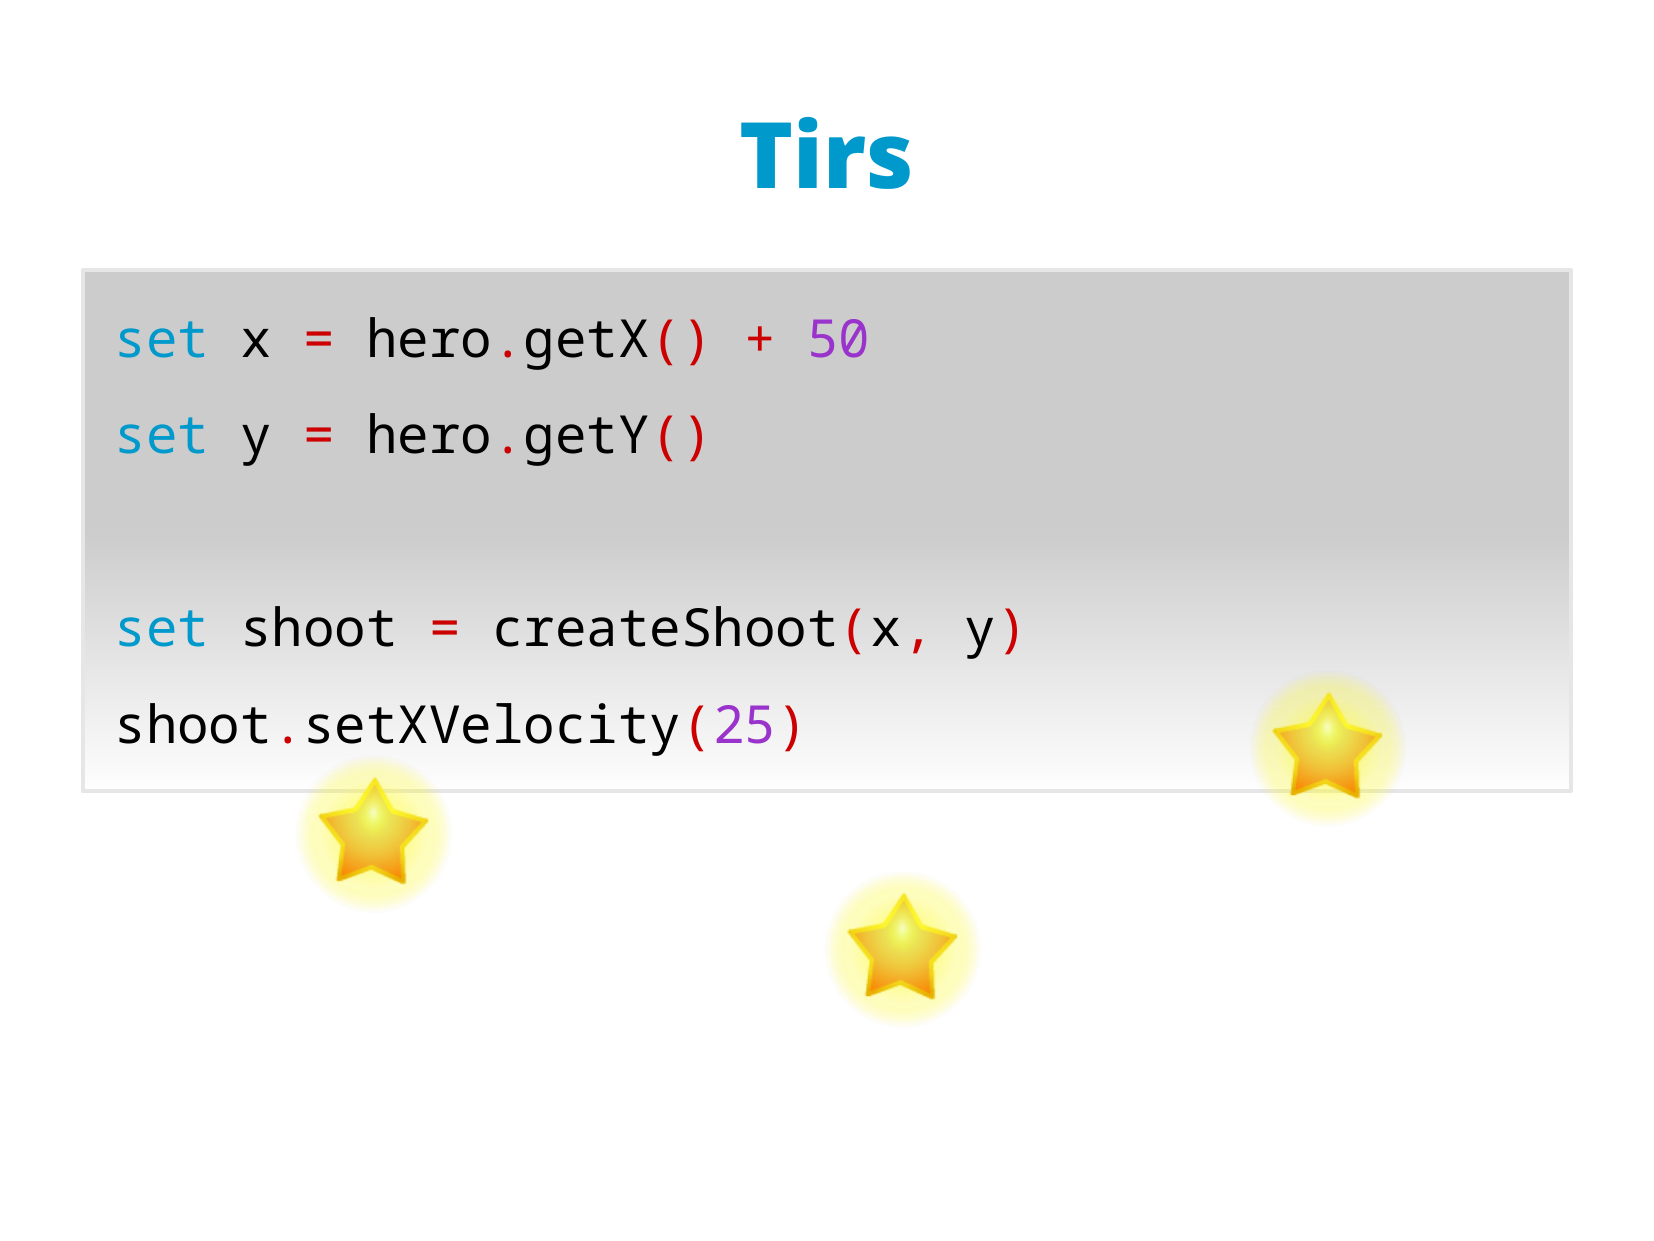

# Tirs
set x = hero.getX() + 50
set y = hero.getY()
set shoot = createShoot(x, y)
shoot.setXVelocity(25)